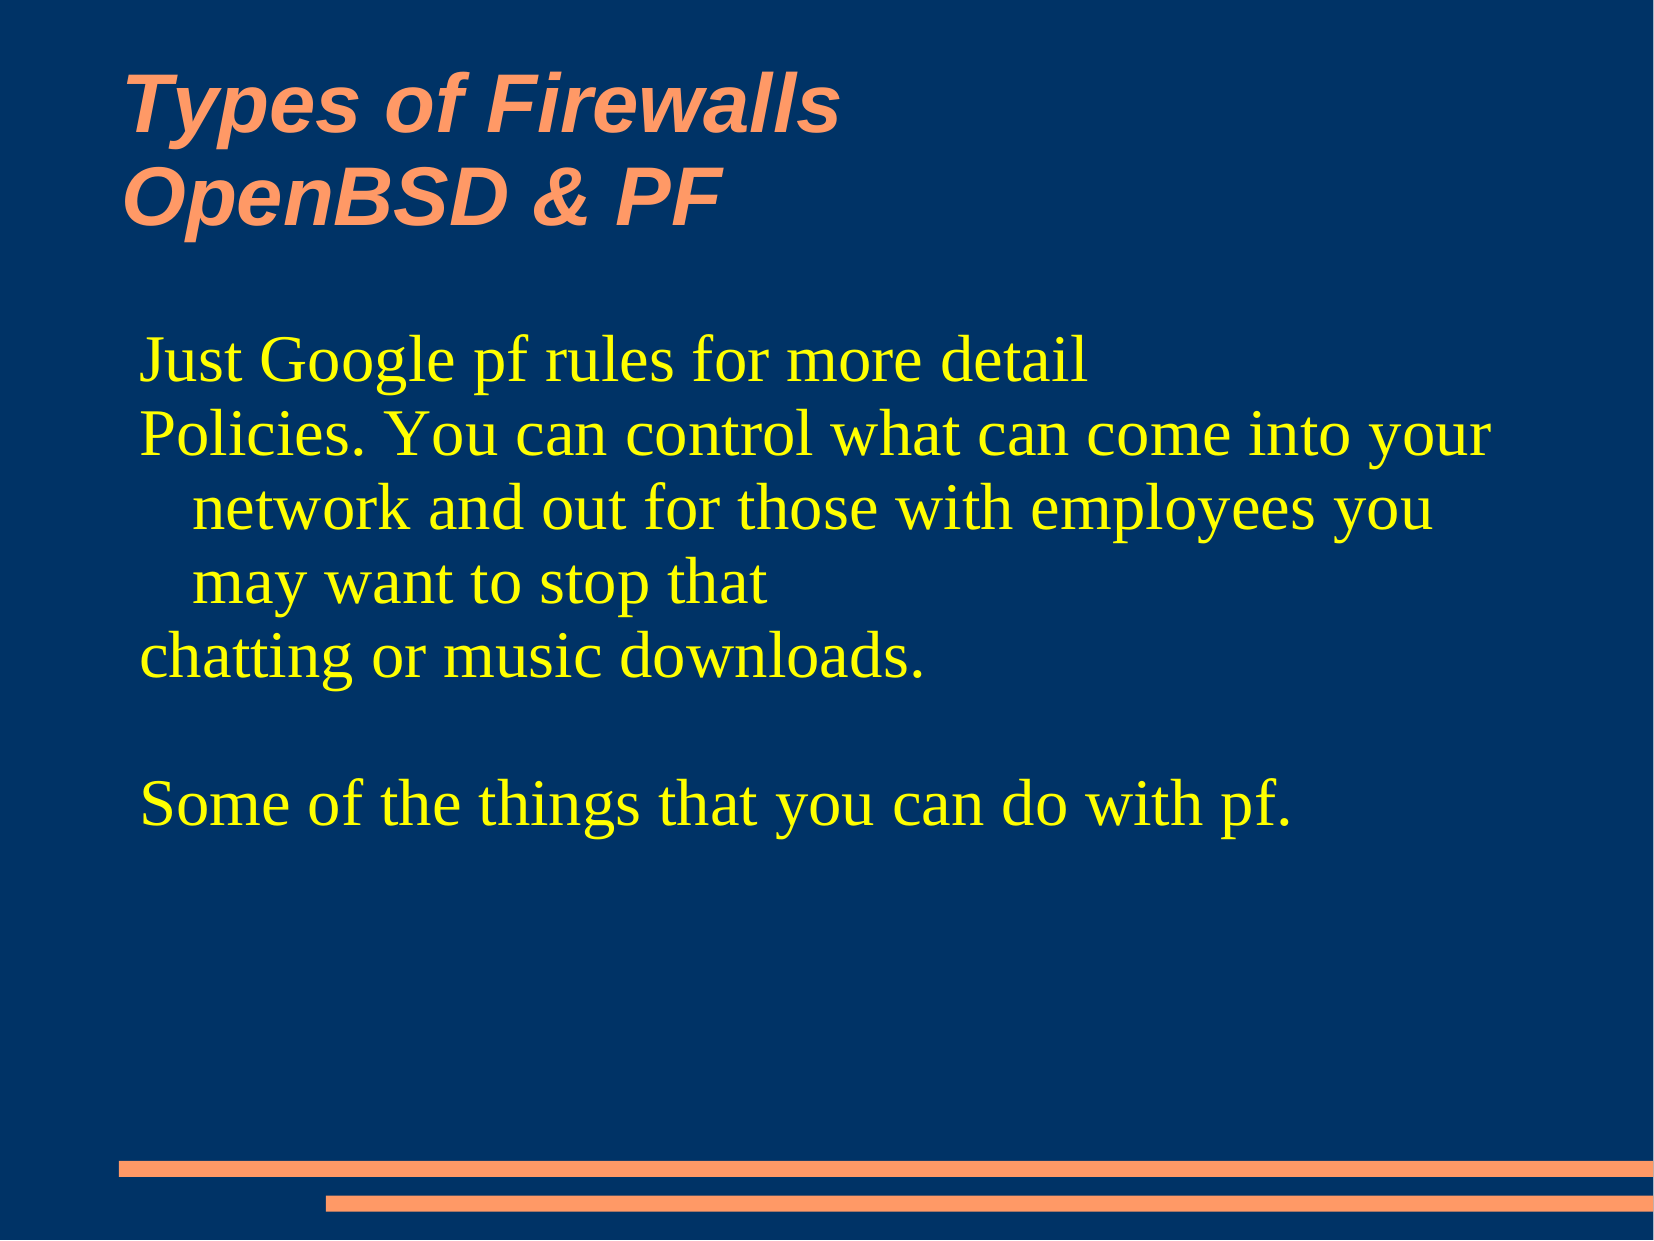

# Types of Firewalls OpenBSD & PF
Just Google pf rules for more detail
Policies. You can control what can come into your network and out for those with employees you may want to stop that
chatting or music downloads.
Some of the things that you can do with pf.